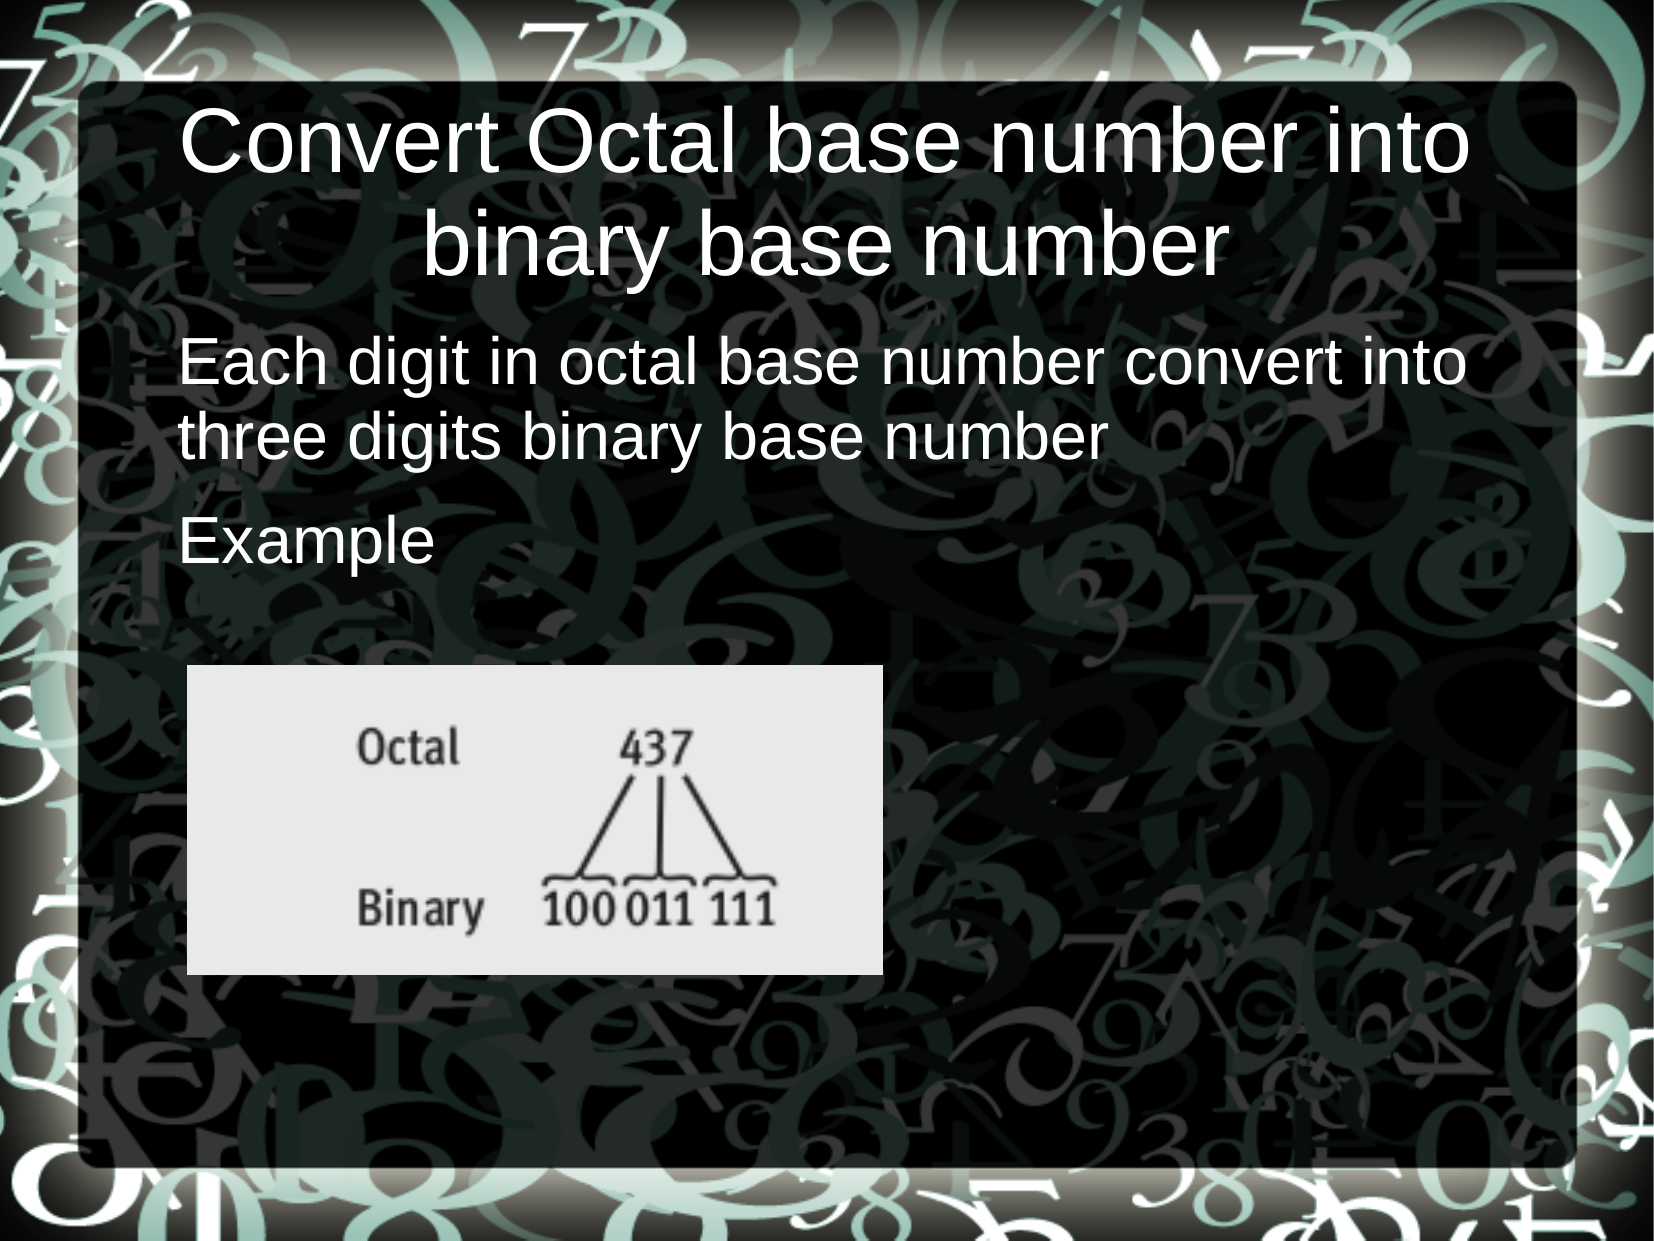

# Convert Octal base number into binary base number
Each digit in octal base number convert into three digits binary base number
Example